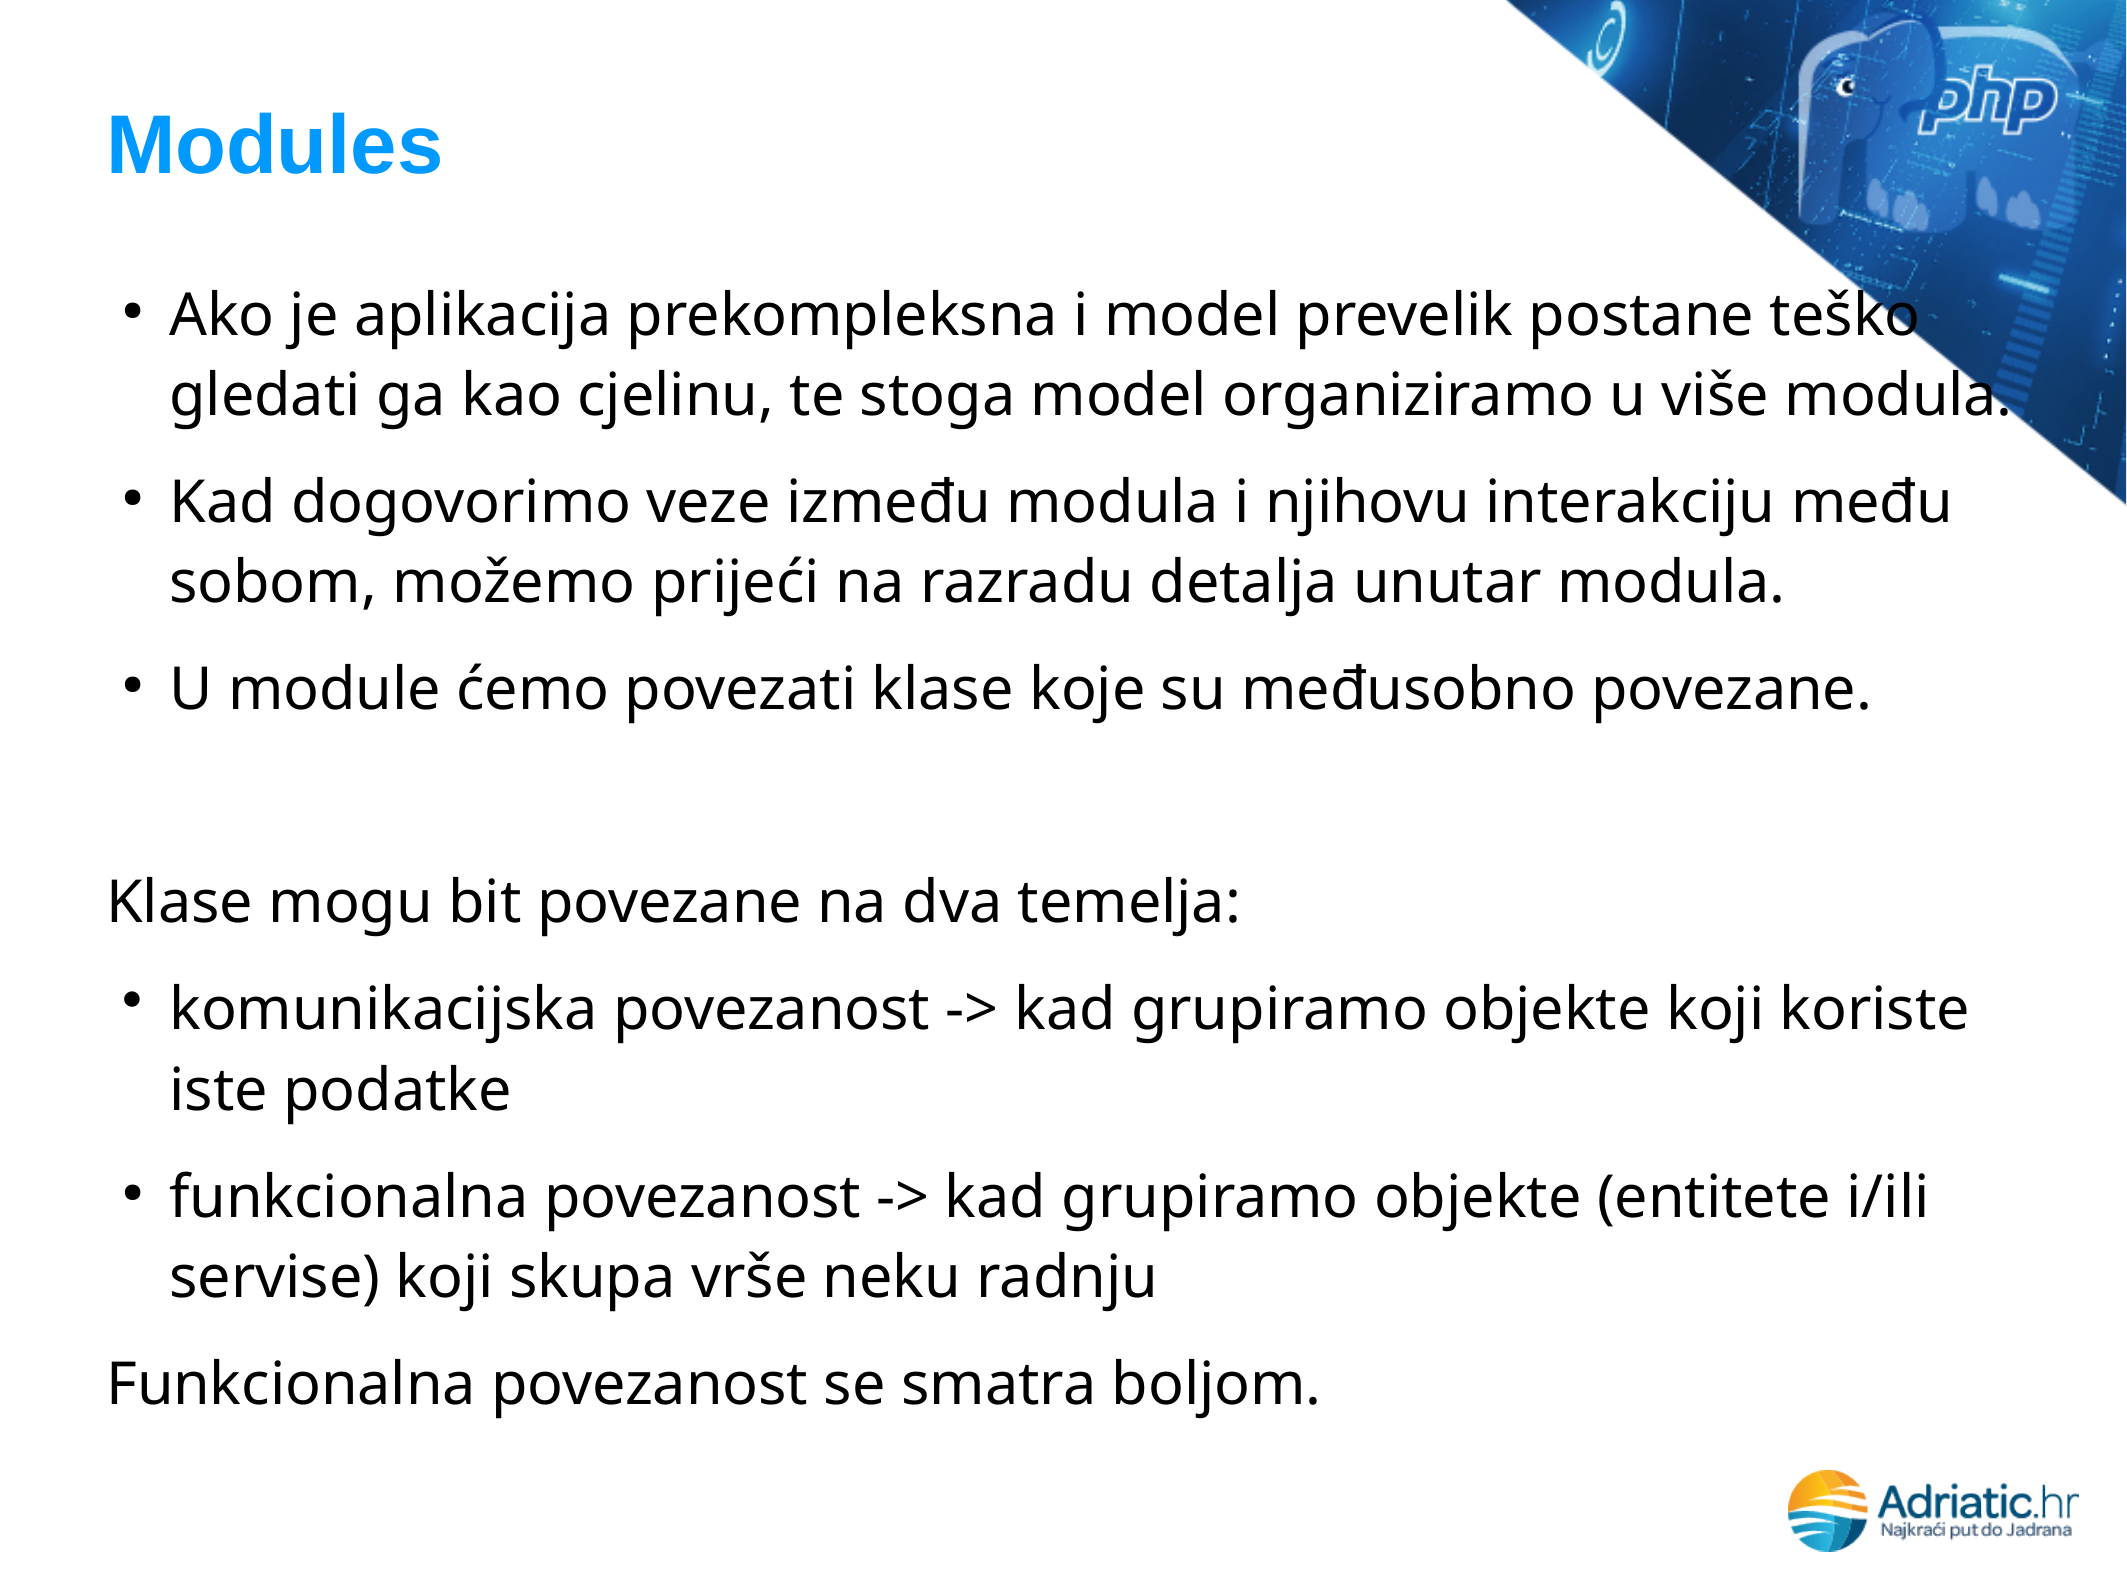

# Modules
Ako je aplikacija prekompleksna i model prevelik postane teško gledati ga kao cjelinu, te stoga model organiziramo u više modula.
Kad dogovorimo veze između modula i njihovu interakciju među sobom, možemo prijeći na razradu detalja unutar modula.
U module ćemo povezati klase koje su međusobno povezane.
Klase mogu bit povezane na dva temelja:
komunikacijska povezanost -> kad grupiramo objekte koji koriste iste podatke
funkcionalna povezanost -> kad grupiramo objekte (entitete i/ili servise) koji skupa vrše neku radnju
Funkcionalna povezanost se smatra boljom.